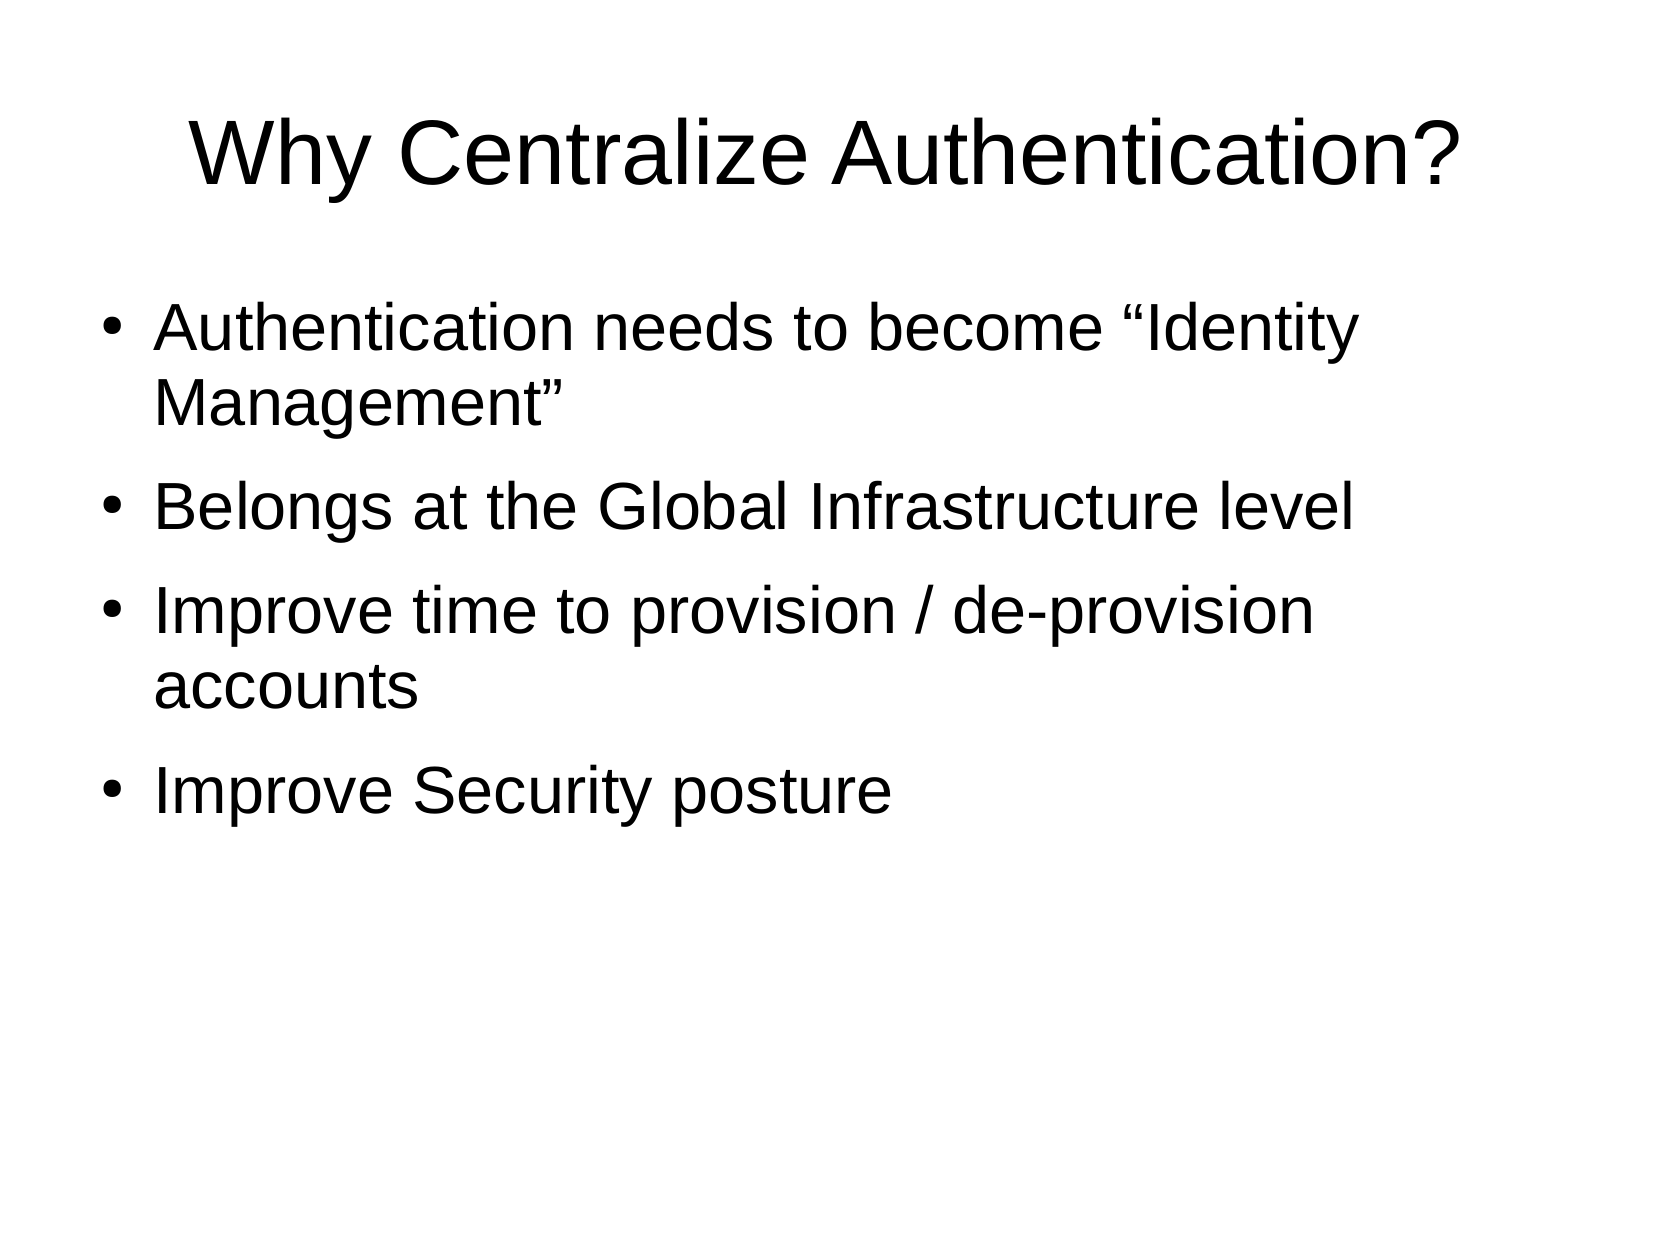

# Why Centralize Authentication?
Authentication needs to become “Identity Management”
Belongs at the Global Infrastructure level
Improve time to provision / de-provision accounts
Improve Security posture